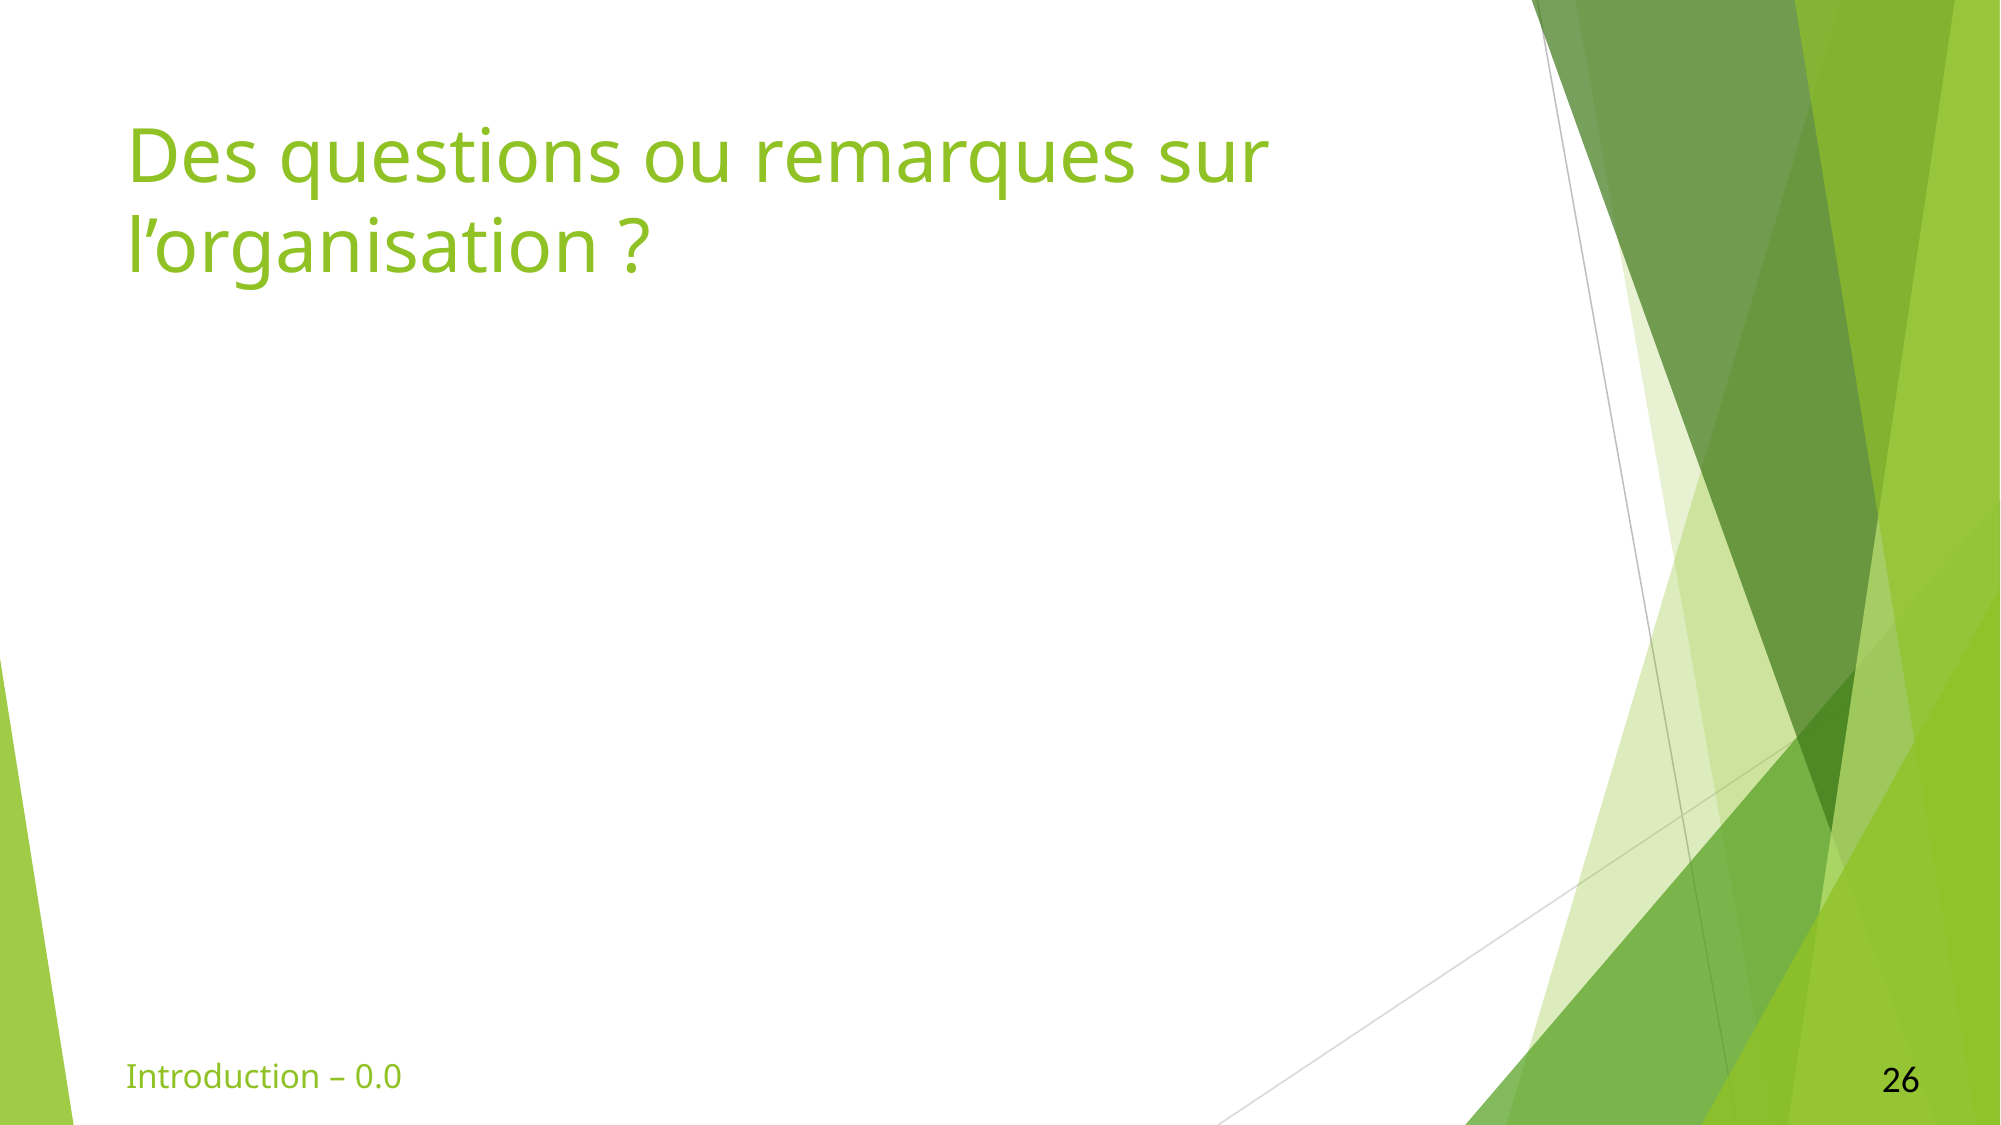

# Des questions ou remarques sur l’organisation ?
Introduction – 0.0